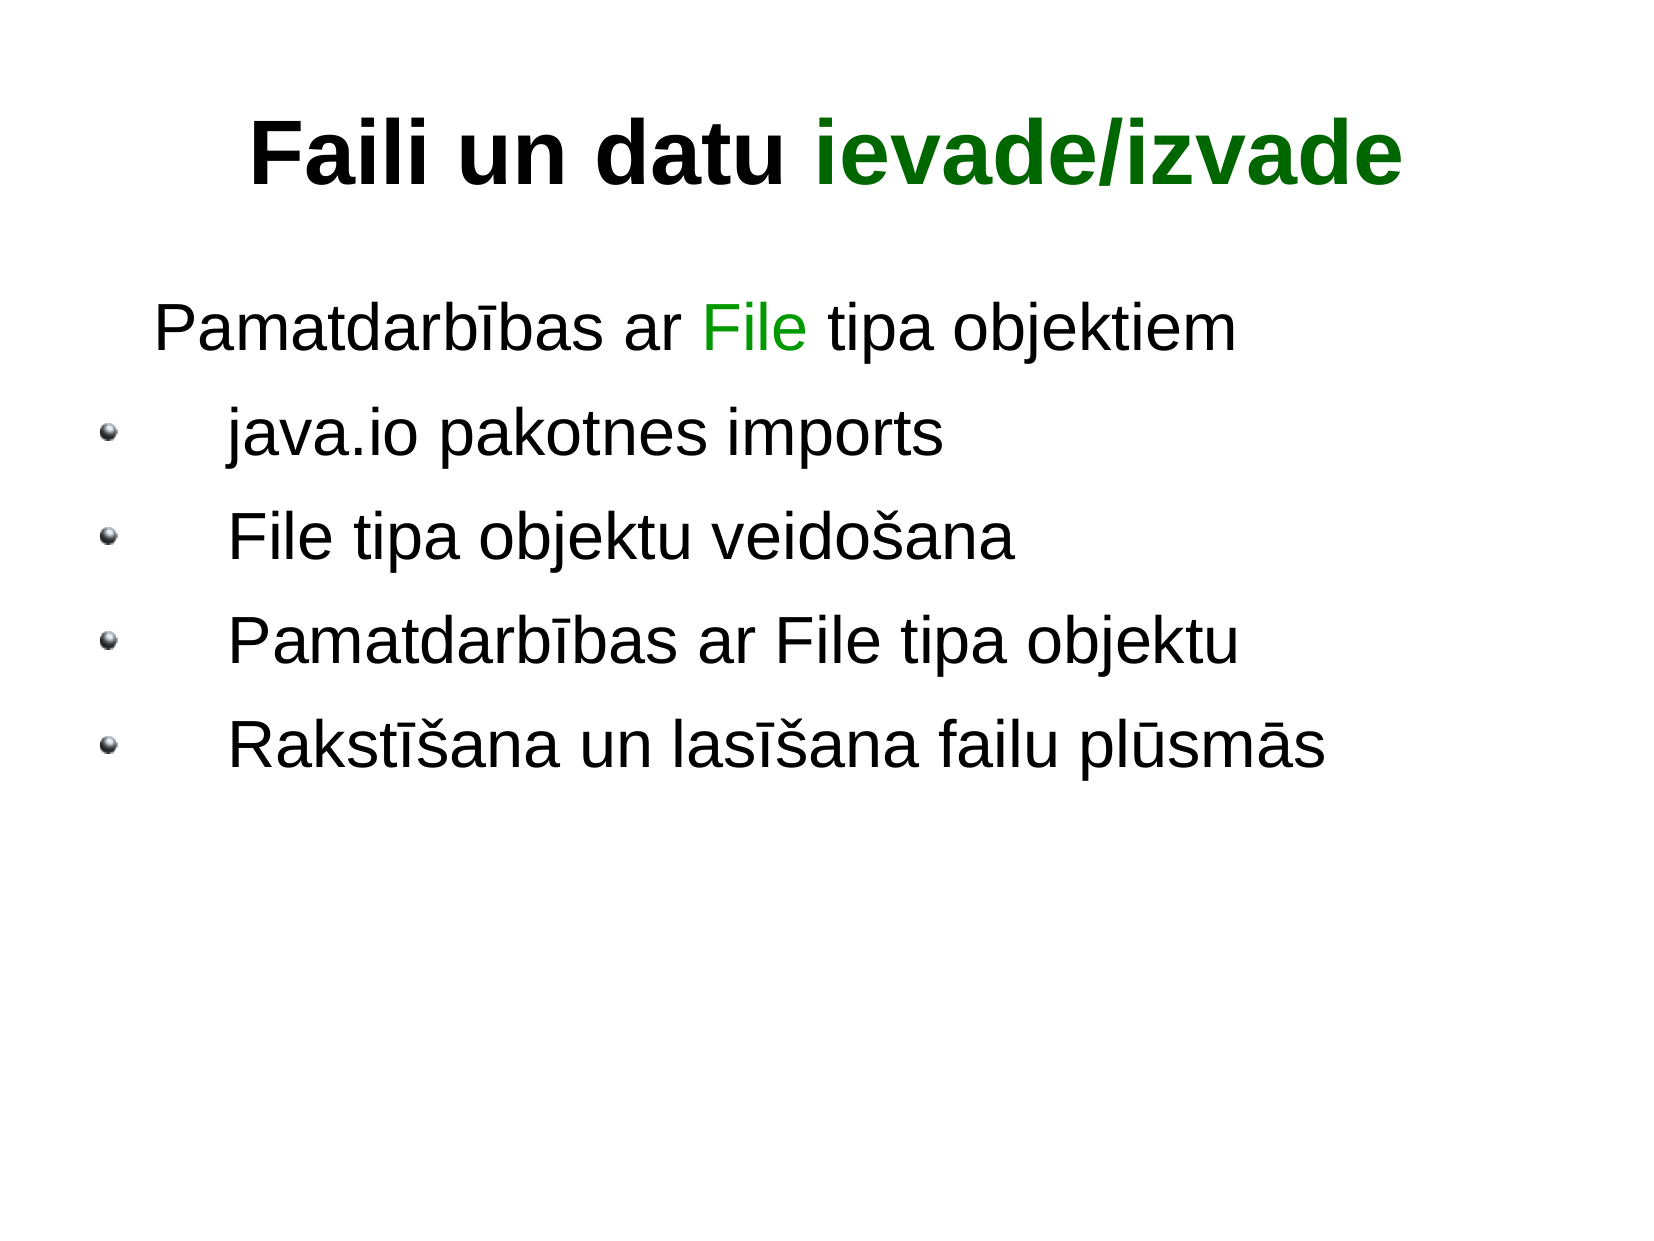

# Faili un datu ievade/izvade
Pamatdarbības ar File tipa objektiem
 java.io pakotnes imports
 File tipa objektu veidošana
 Pamatdarbības ar File tipa objektu
 Rakstīšana un lasīšana failu plūsmās